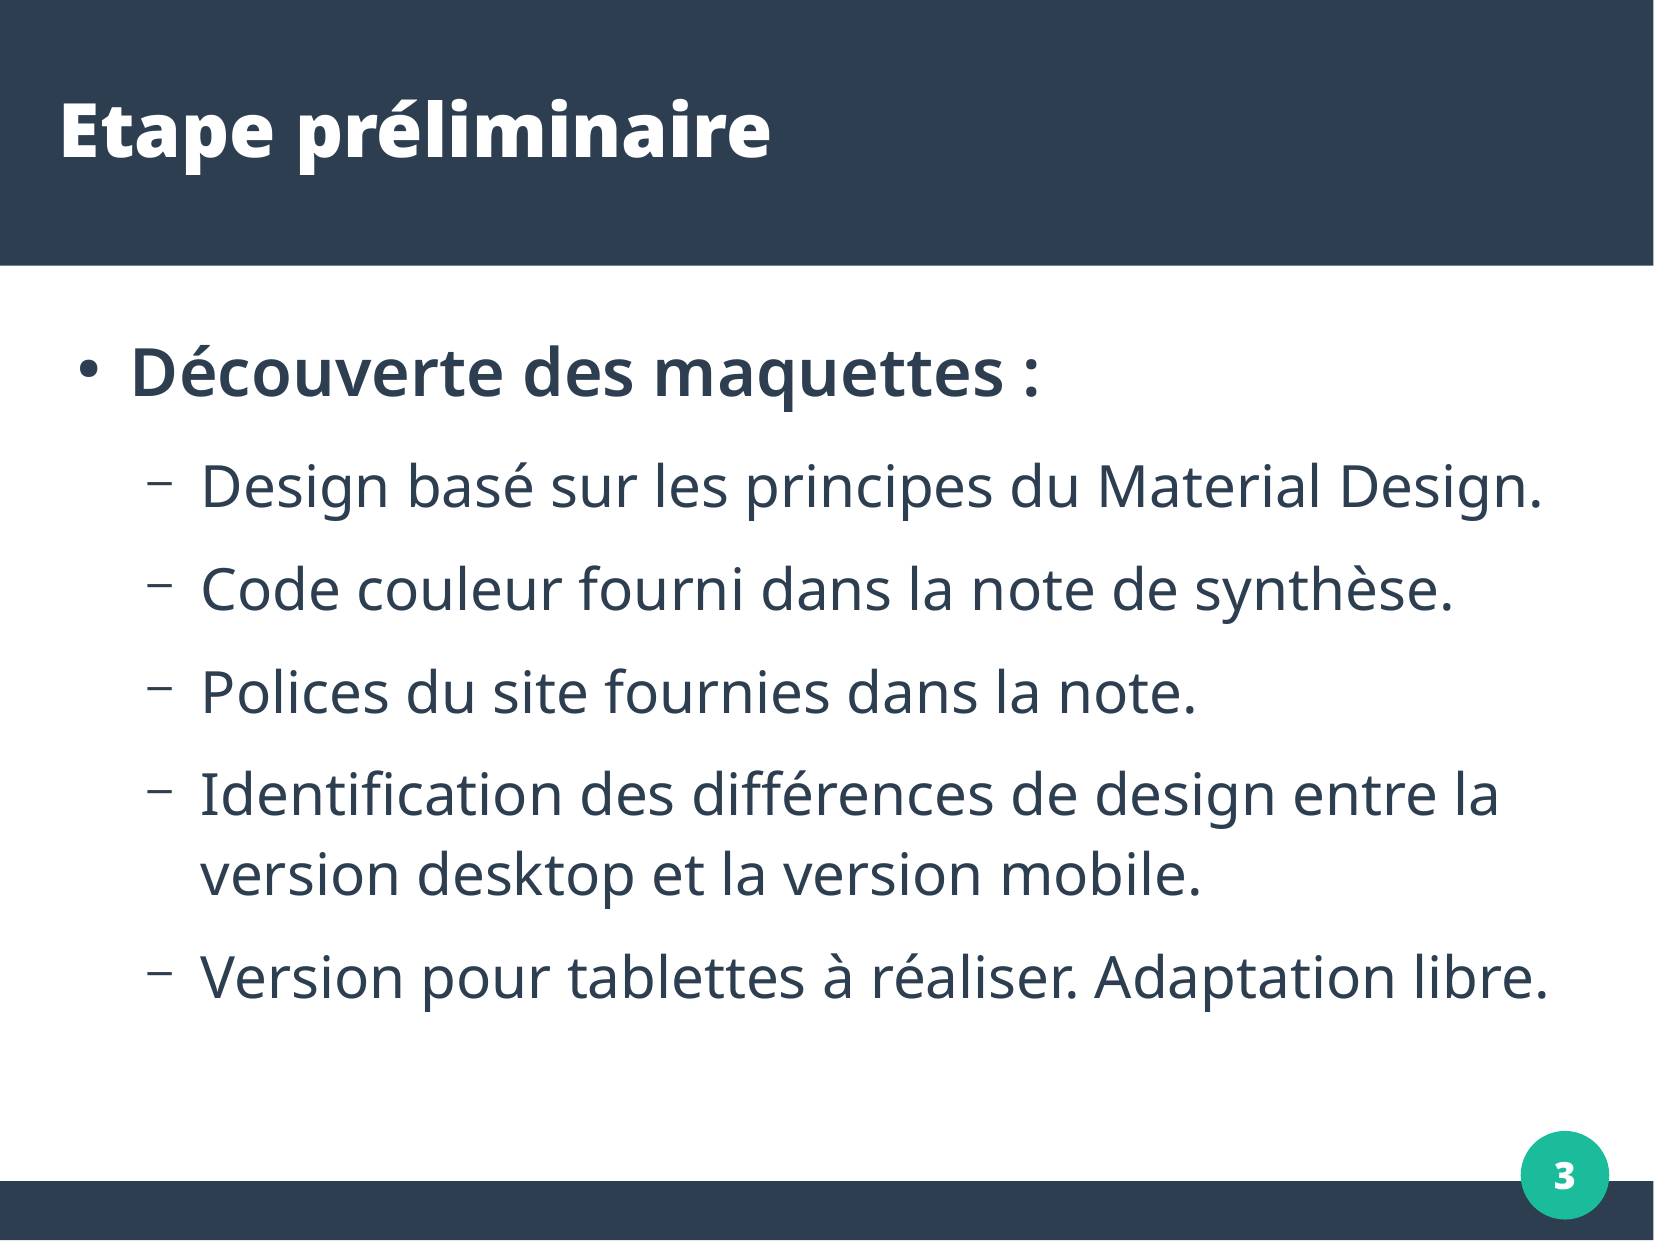

# Etape préliminaire
Découverte des maquettes :
Design basé sur les principes du Material Design.
Code couleur fourni dans la note de synthèse.
Polices du site fournies dans la note.
Identification des différences de design entre la version desktop et la version mobile.
Version pour tablettes à réaliser. Adaptation libre.
3